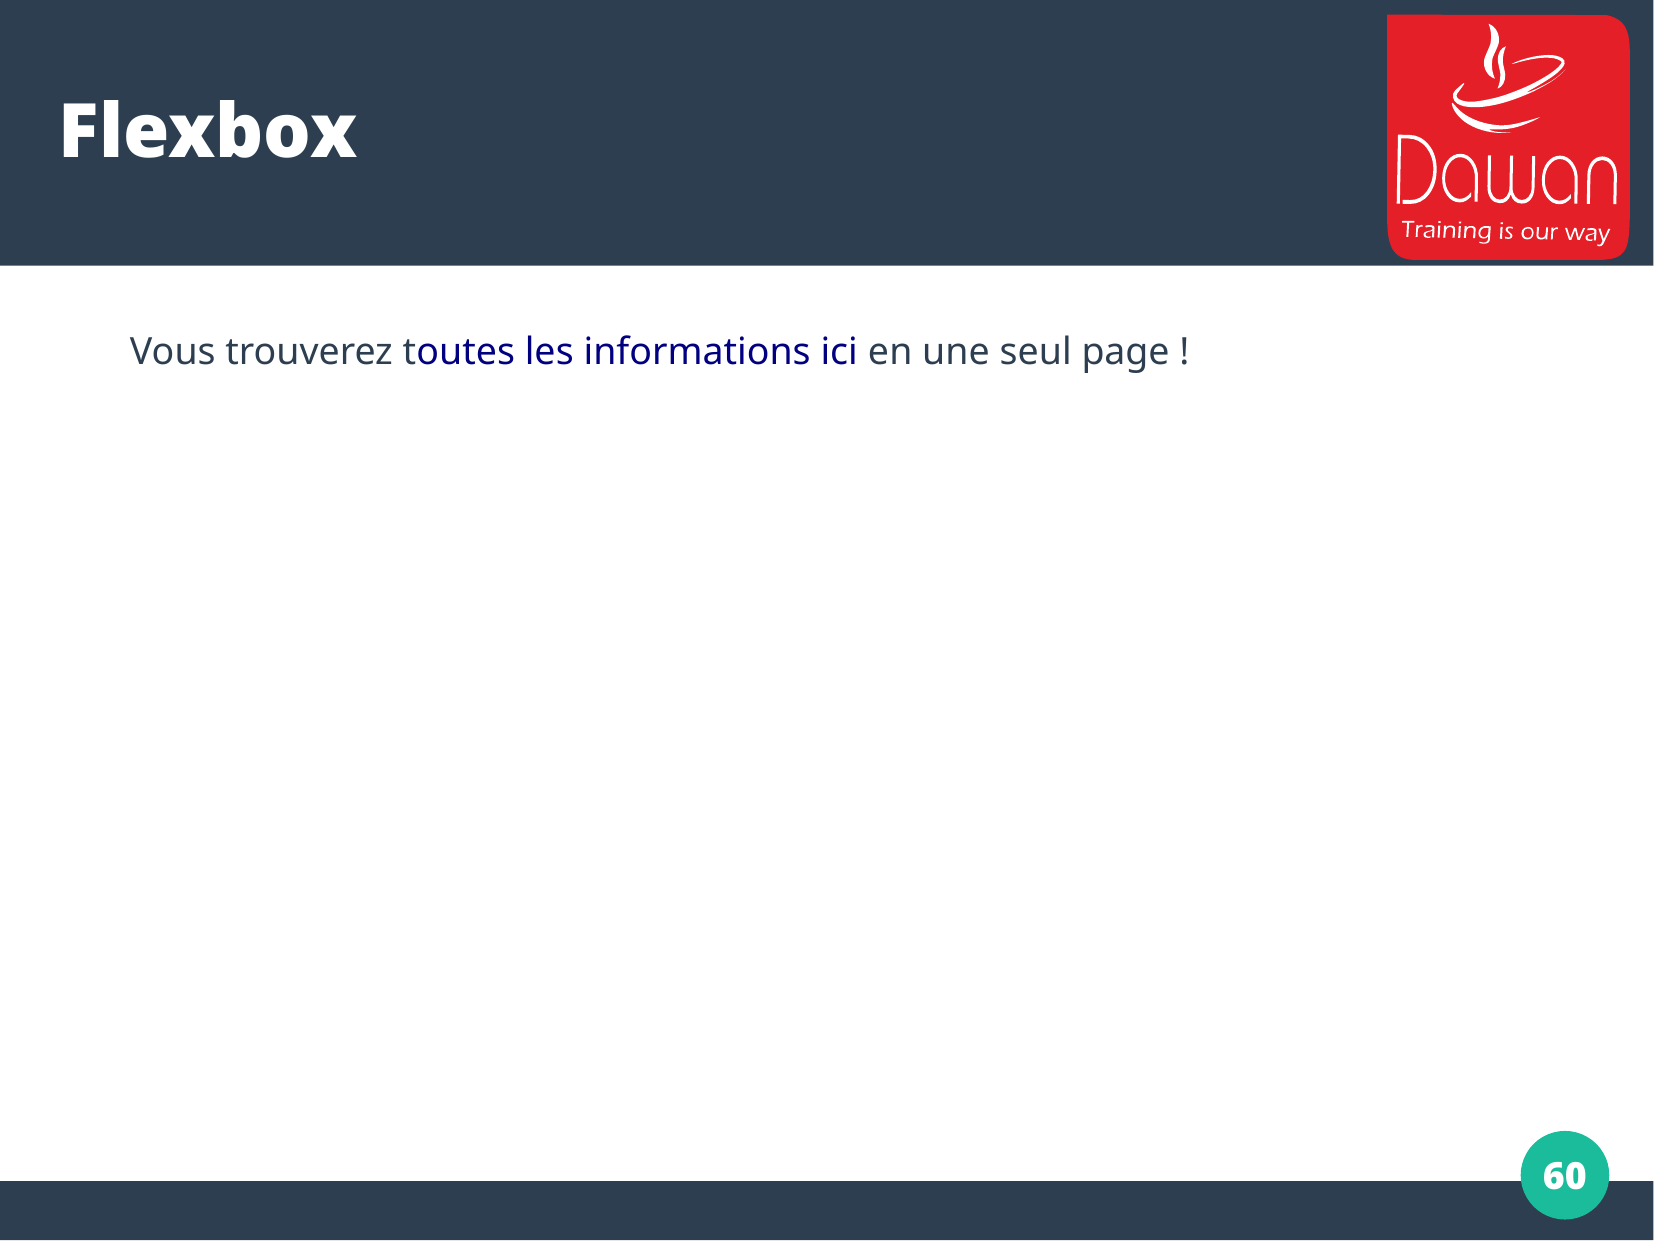

# Flexbox
Vous trouverez toutes les informations ici en une seul page !
60